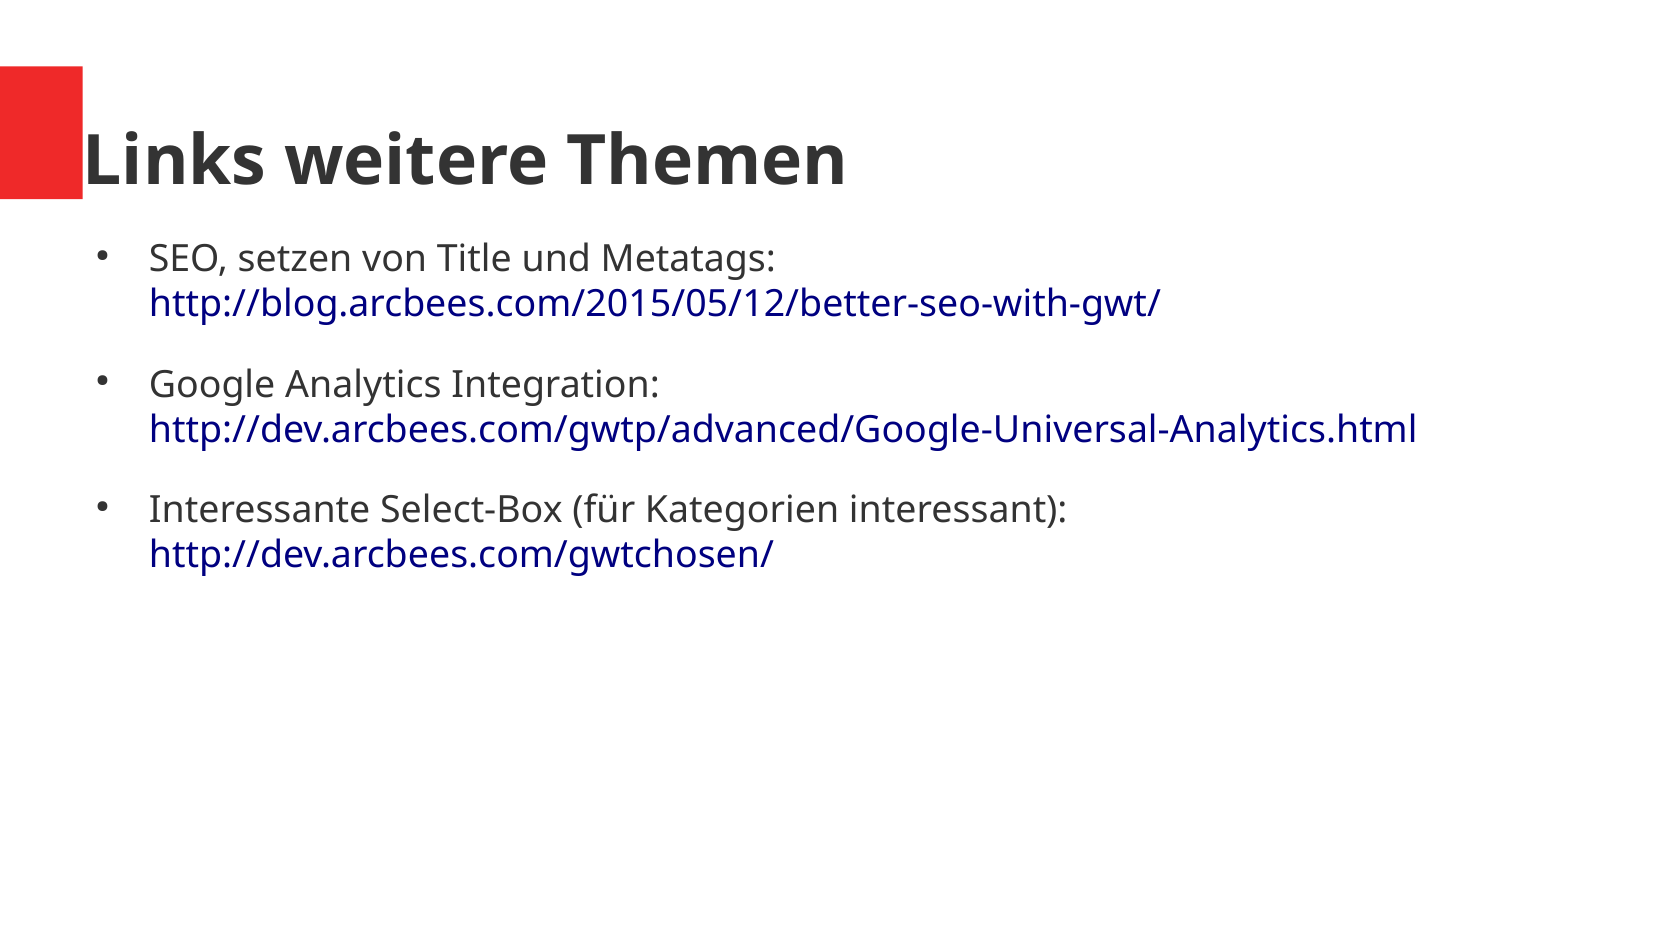

# Links weitere Themen
SEO, setzen von Title und Metatags:
http://blog.arcbees.com/2015/05/12/better-seo-with-gwt/
Google Analytics Integration:
http://dev.arcbees.com/gwtp/advanced/Google-Universal-Analytics.html
Interessante Select-Box (für Kategorien interessant):
http://dev.arcbees.com/gwtchosen/